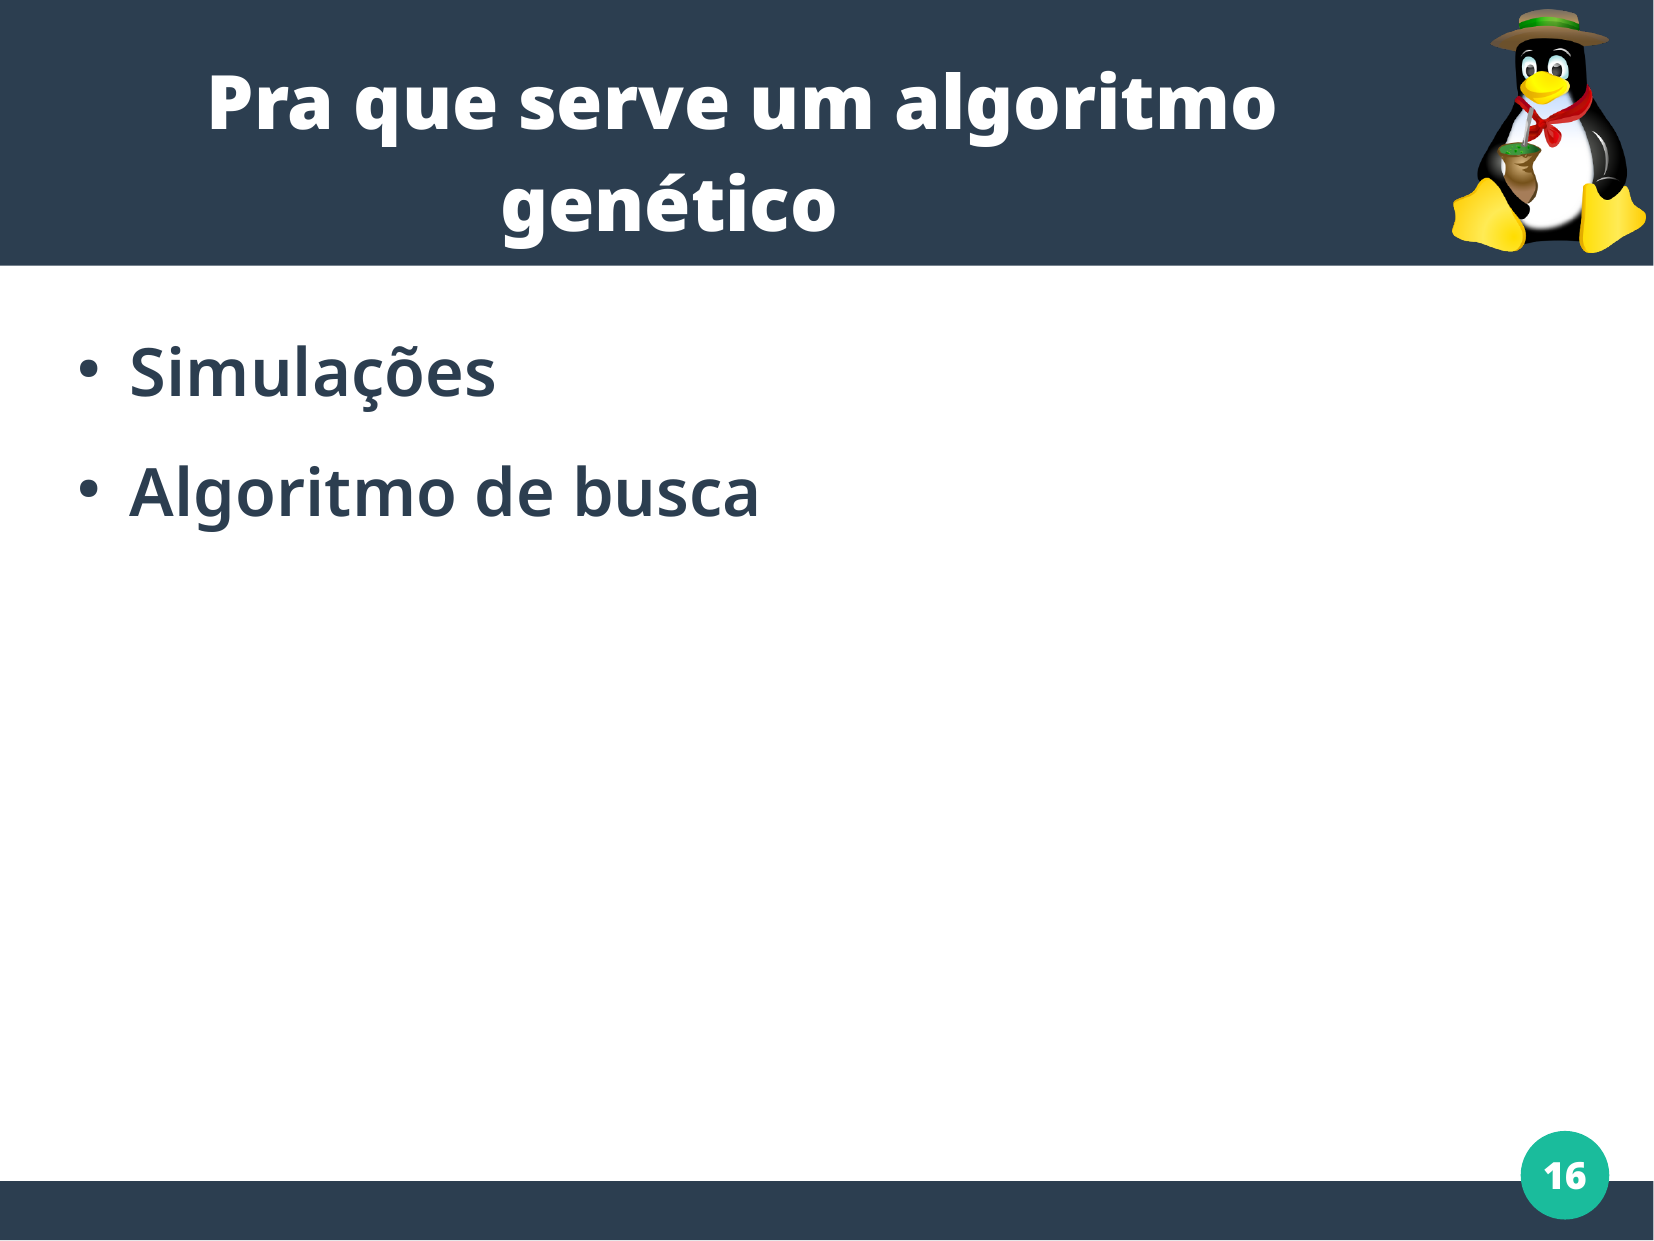

# Pra que serve um algoritmo genético
Simulações
Algoritmo de busca
16